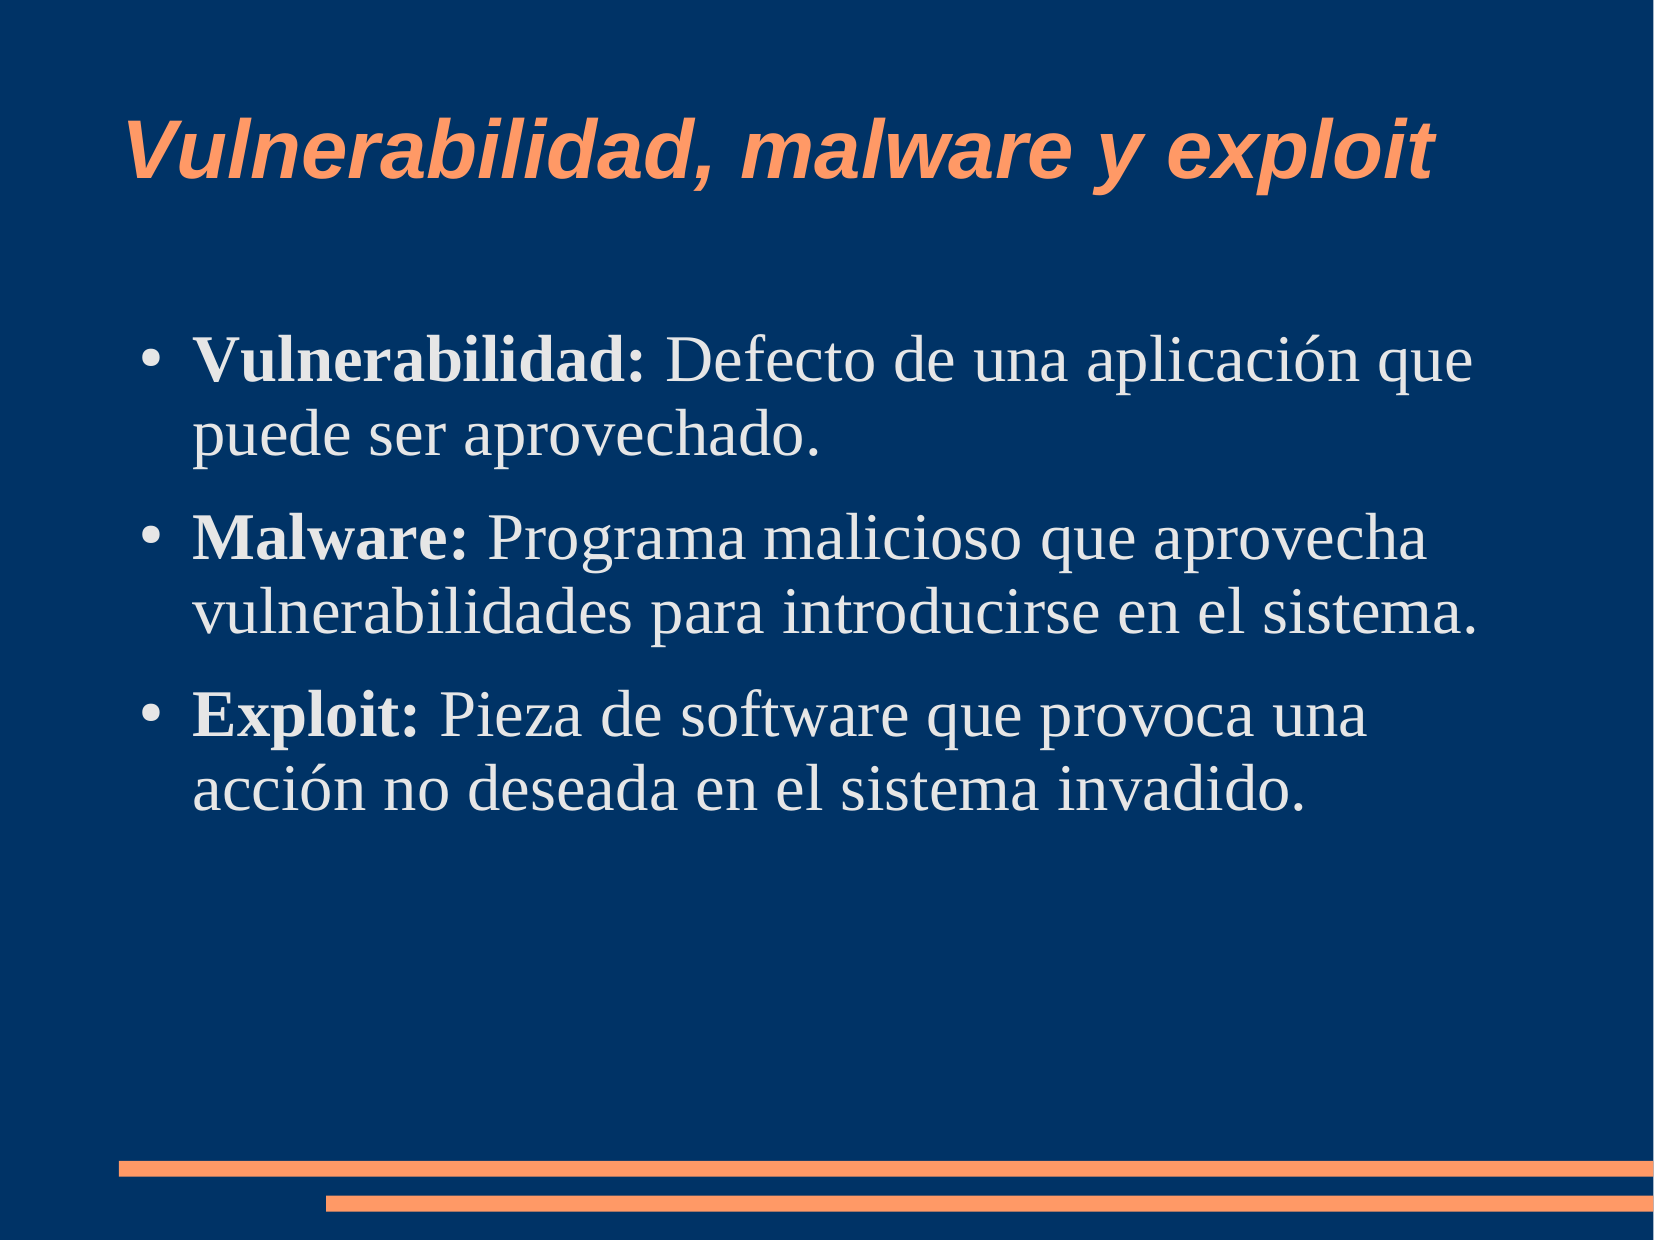

# Vulnerabilidad, malware y exploit
Vulnerabilidad: Defecto de una aplicación que puede ser aprovechado.
Malware: Programa malicioso que aprovecha vulnerabilidades para introducirse en el sistema.
Exploit: Pieza de software que provoca una acción no deseada en el sistema invadido.